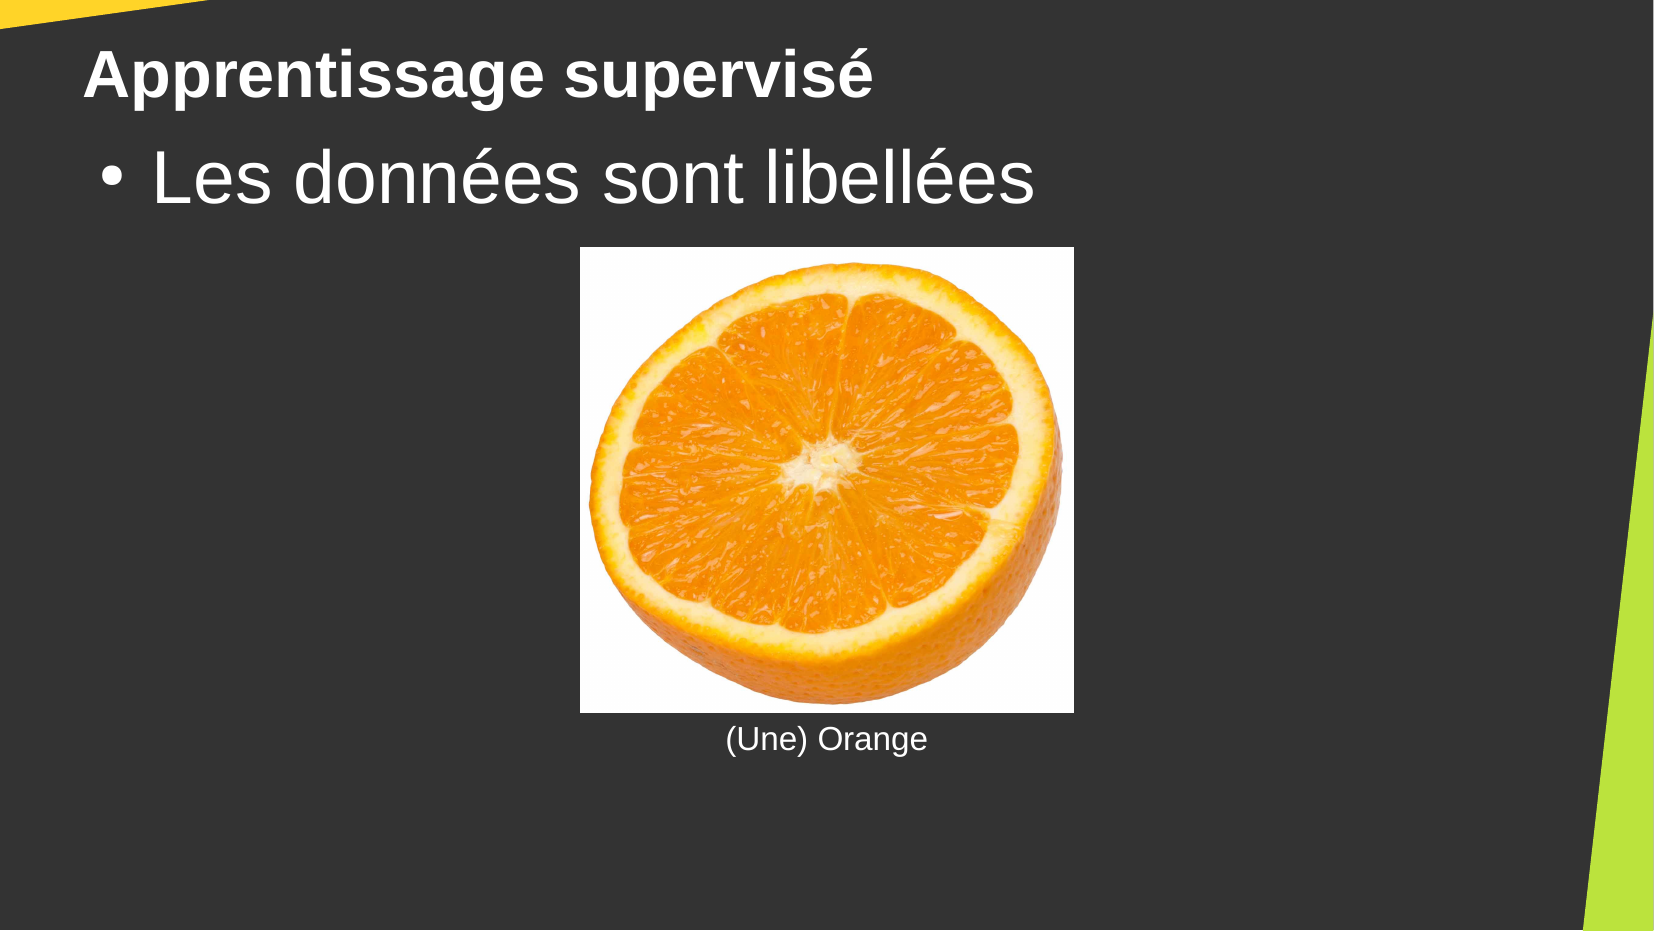

# Apprentissage supervisé
Les données sont libellées
(Une) Orange